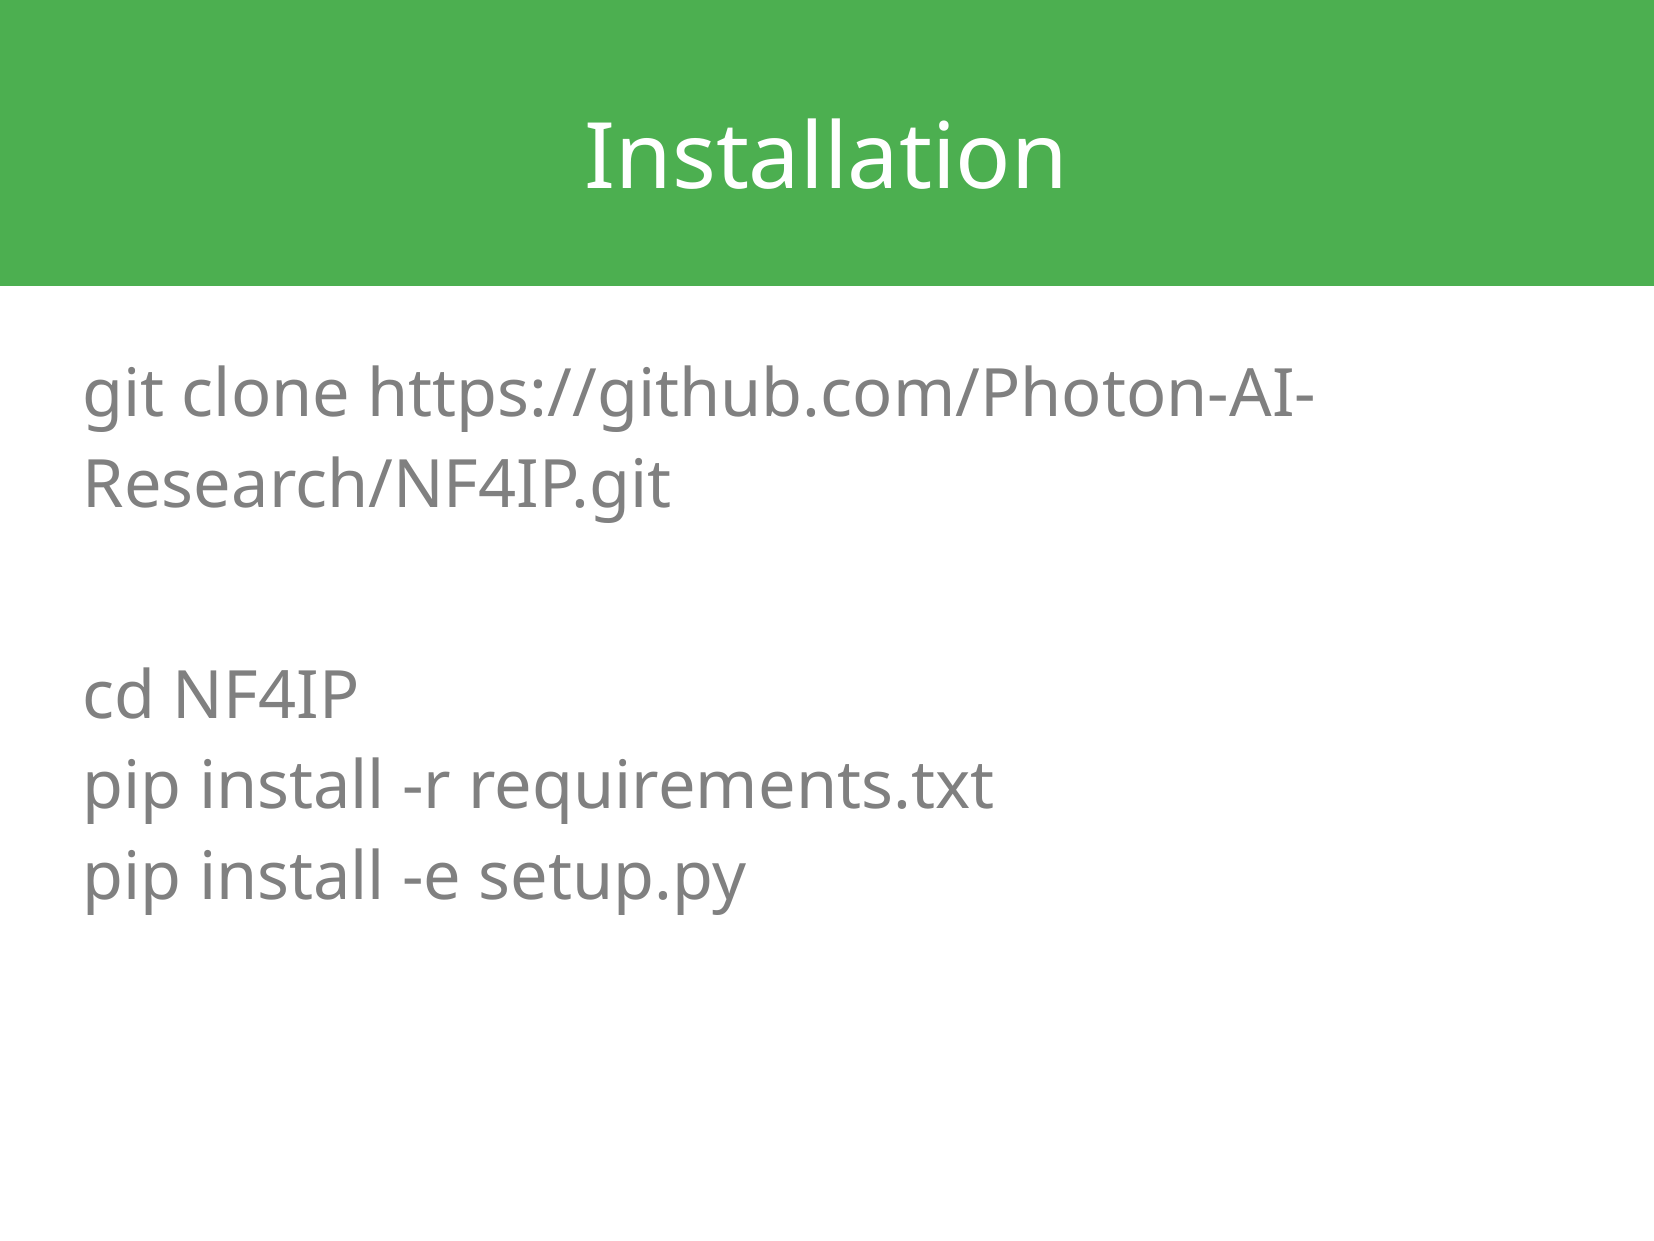

# Installation
git clone https://github.com/Photon-AI-Research/NF4IP.git
cd NF4IP
pip install -r requirements.txt
pip install -e setup.py